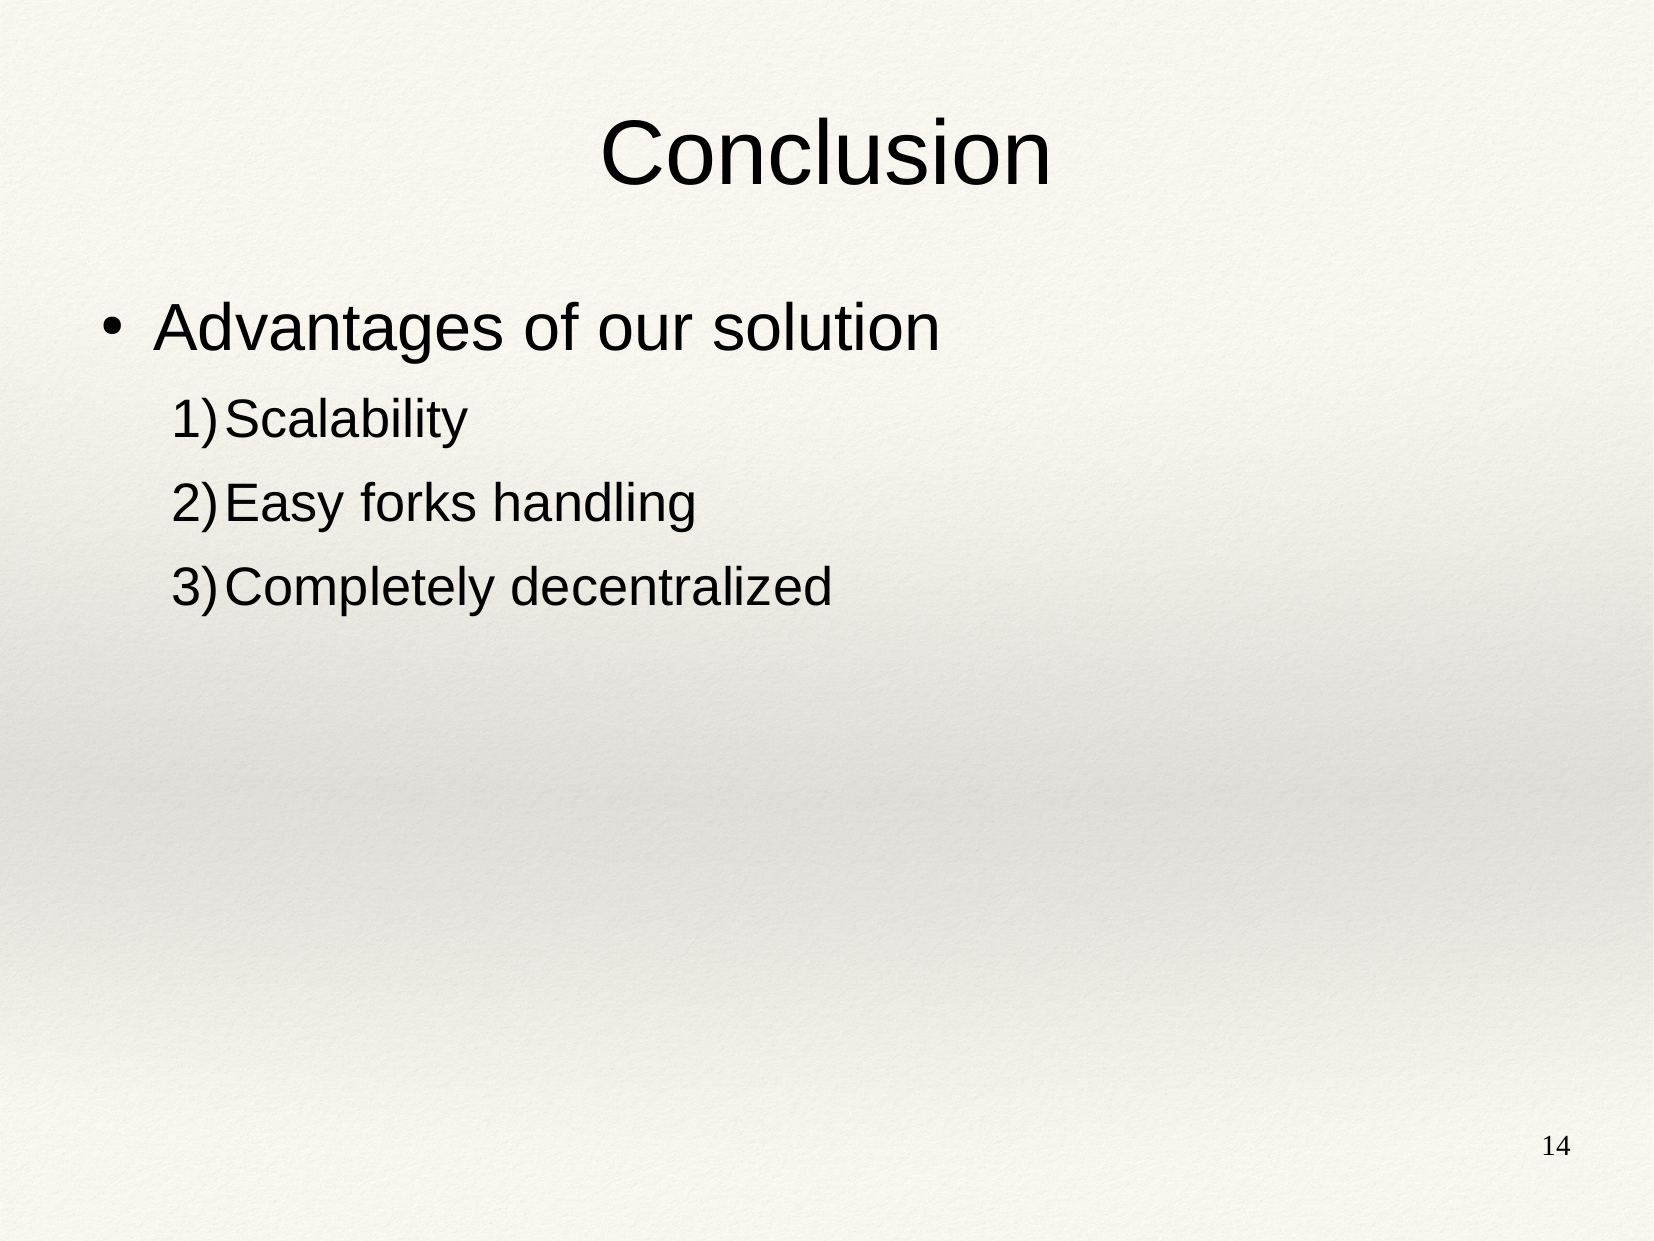

# Conclusion
Advantages of our solution
Scalability
Easy forks handling
Completely decentralized
14